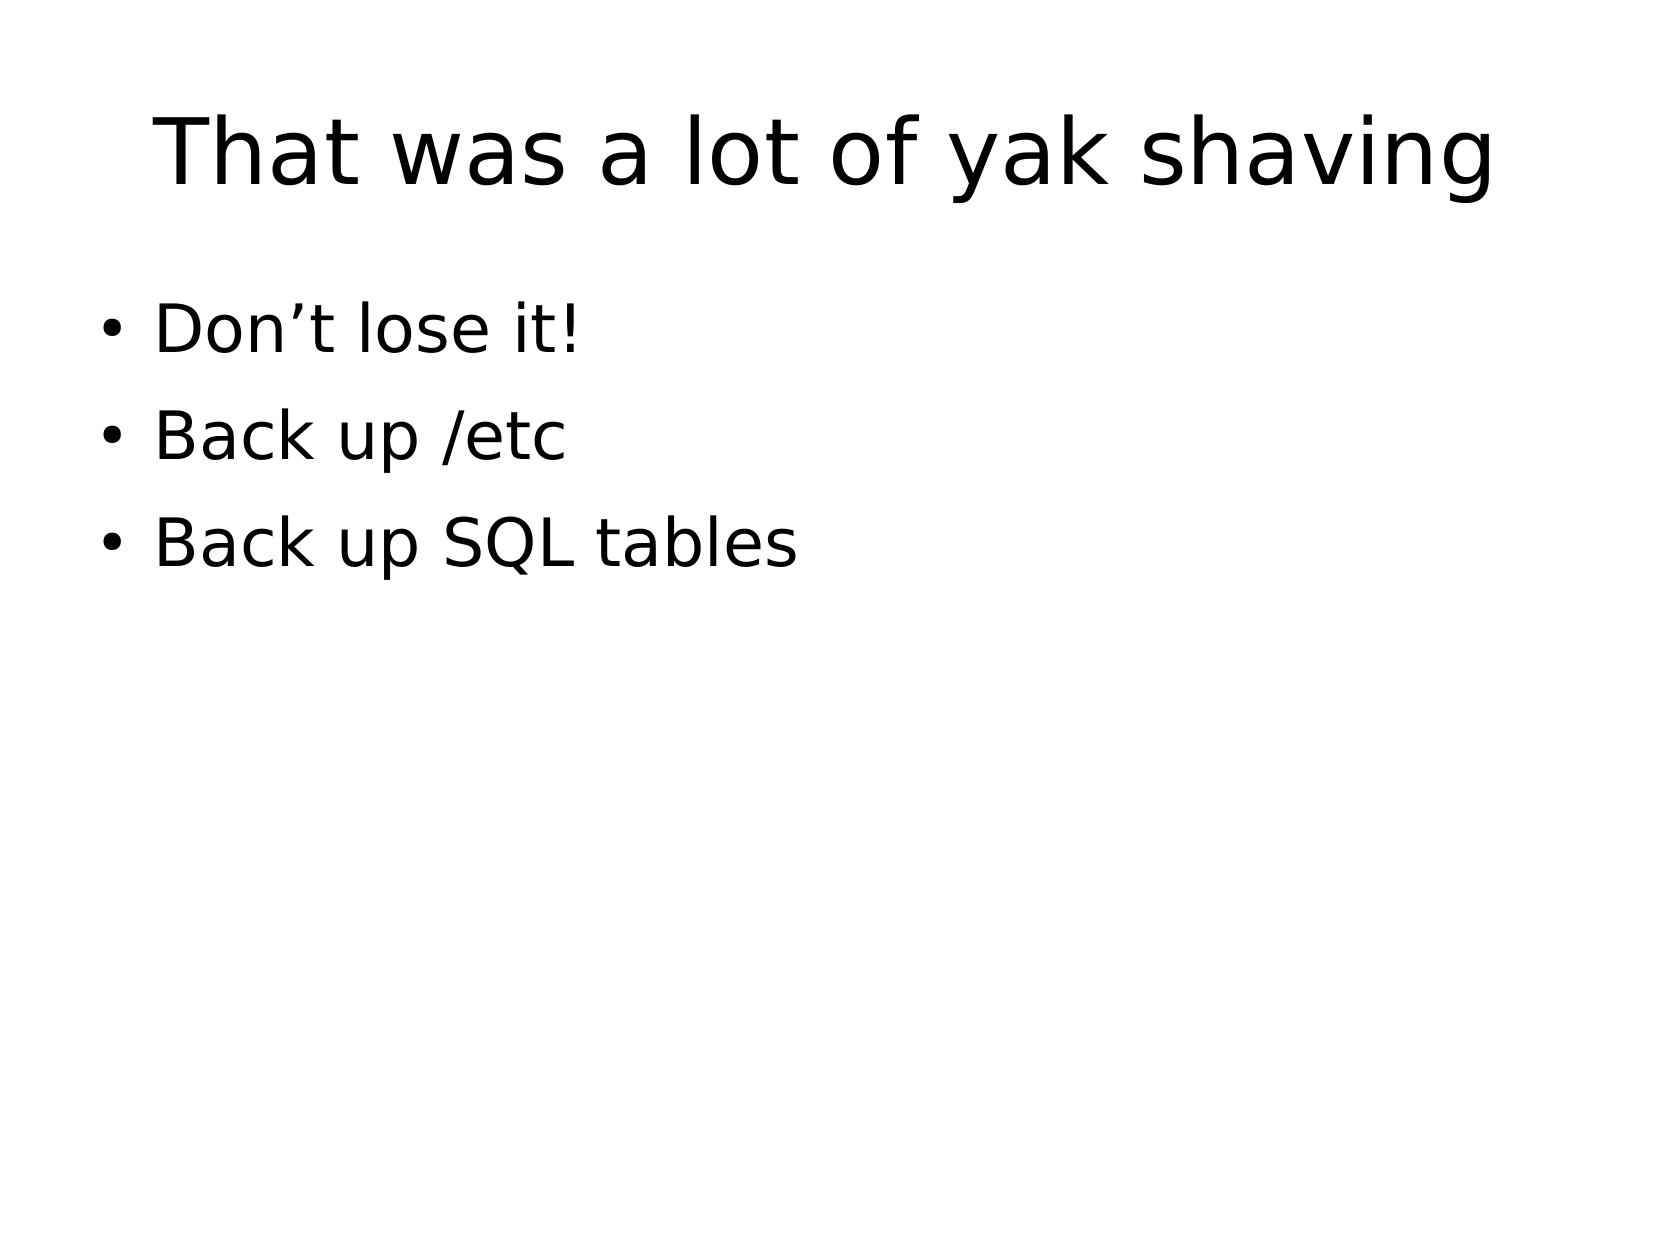

# That was a lot of yak shaving
Don’t lose it!
Back up /etc
Back up SQL tables